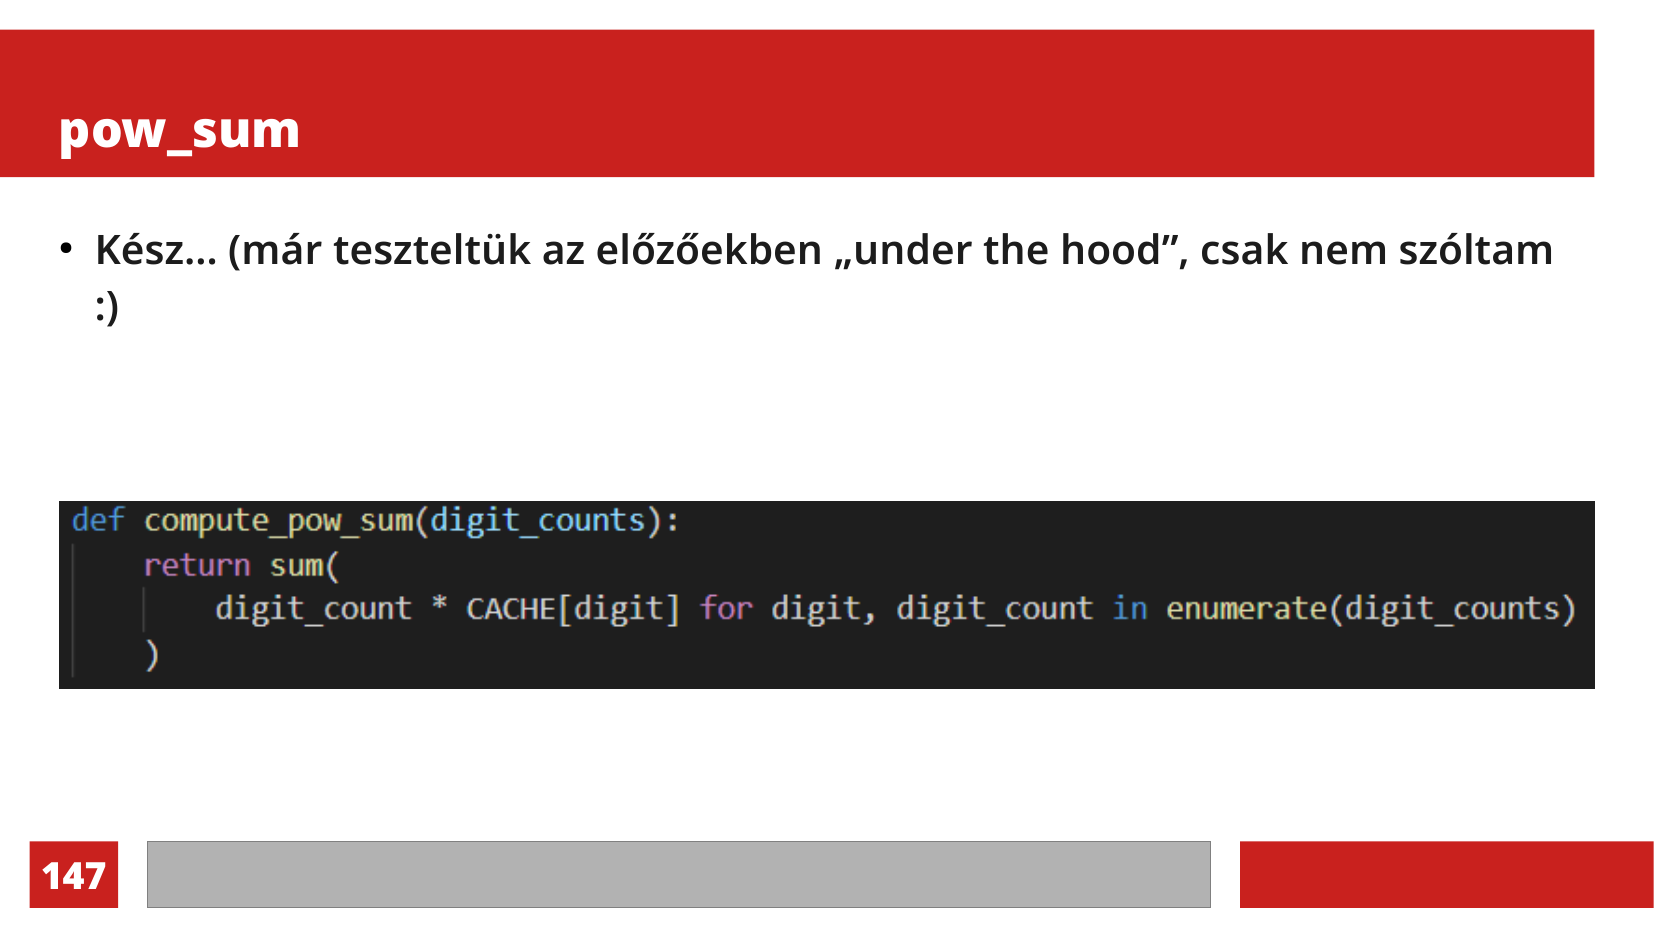

# pow_sum
Kész… (már teszteltük az előzőekben „under the hood”, csak nem szóltam :)
147